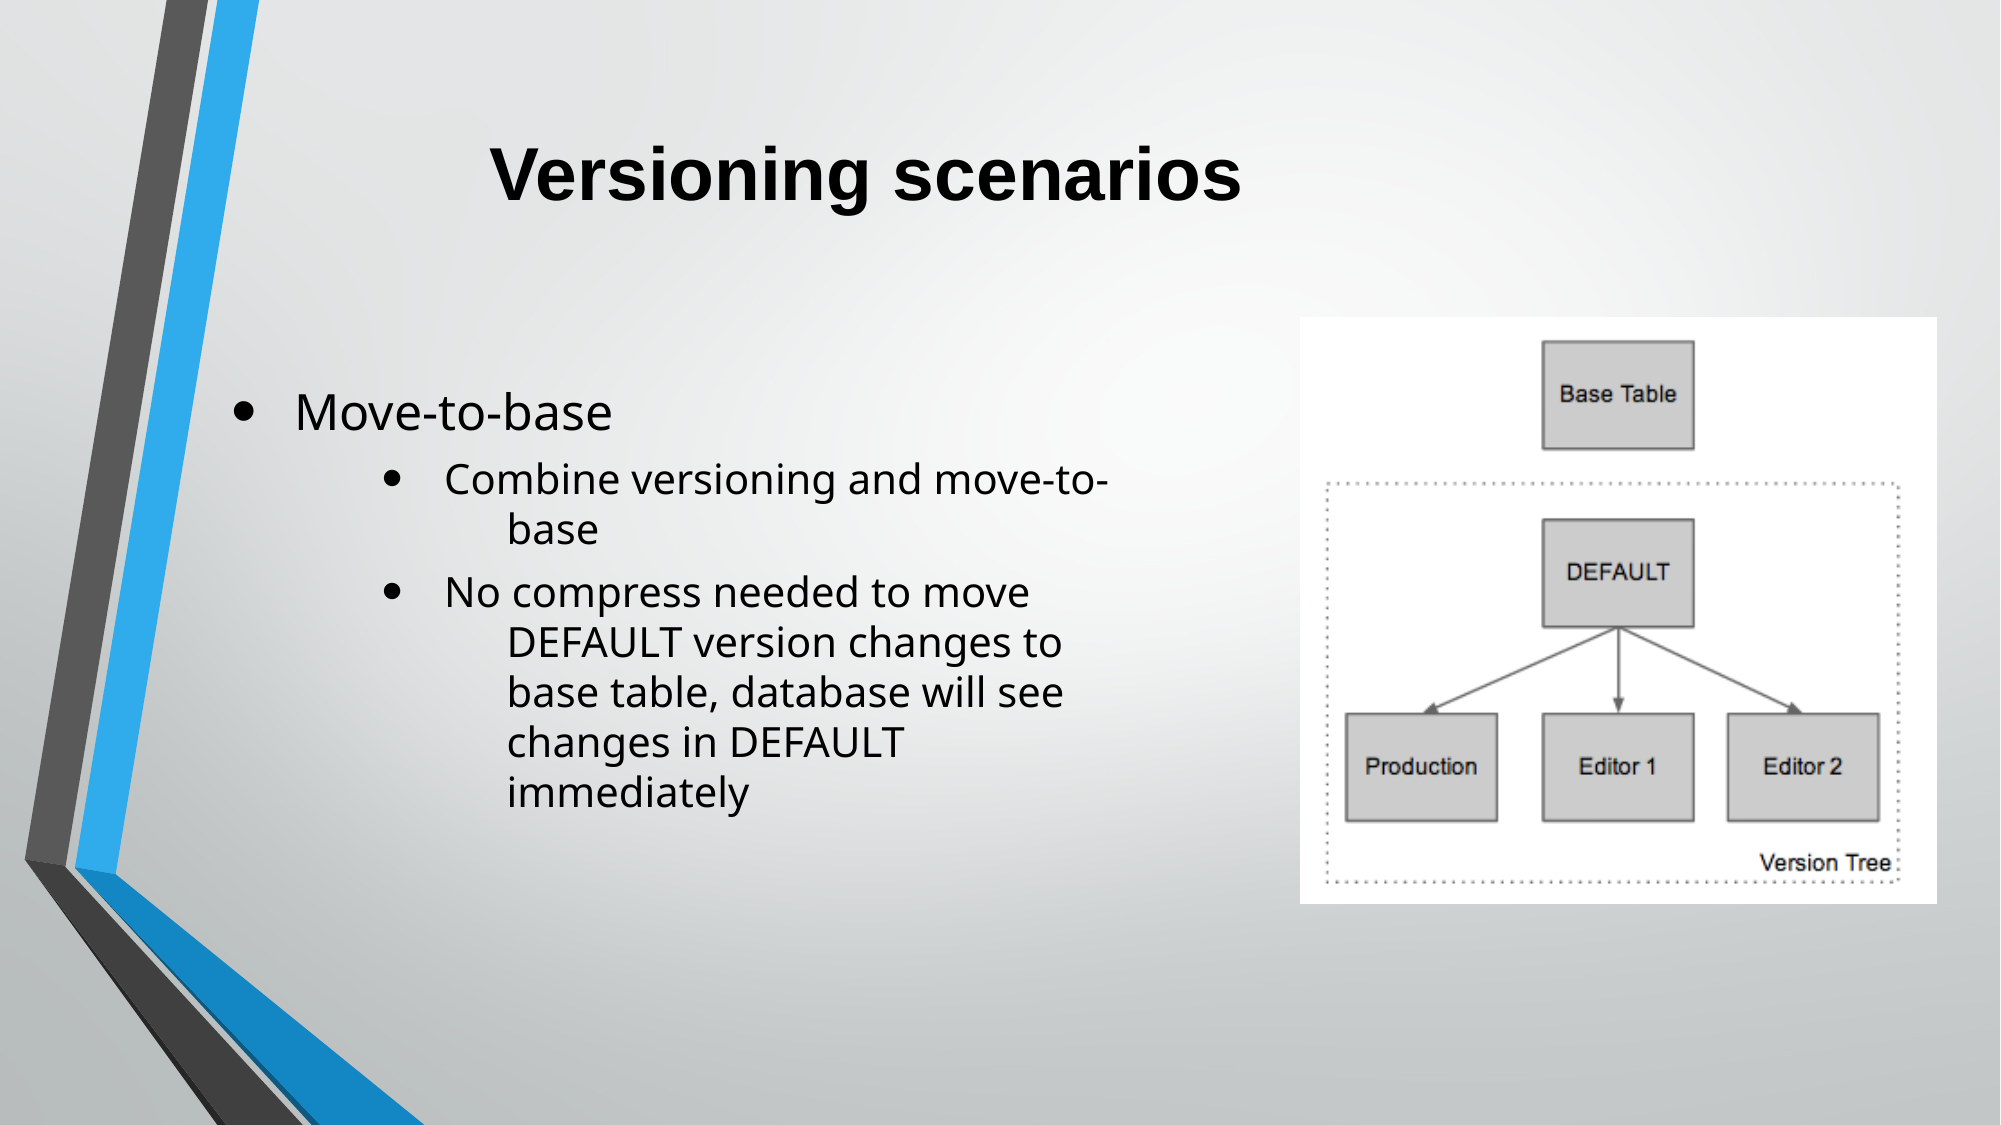

# Versioning scenarios
Move-to-base
Combine versioning and move-to-base
No compress needed to move DEFAULT version changes to base table, database will see changes in DEFAULT immediately